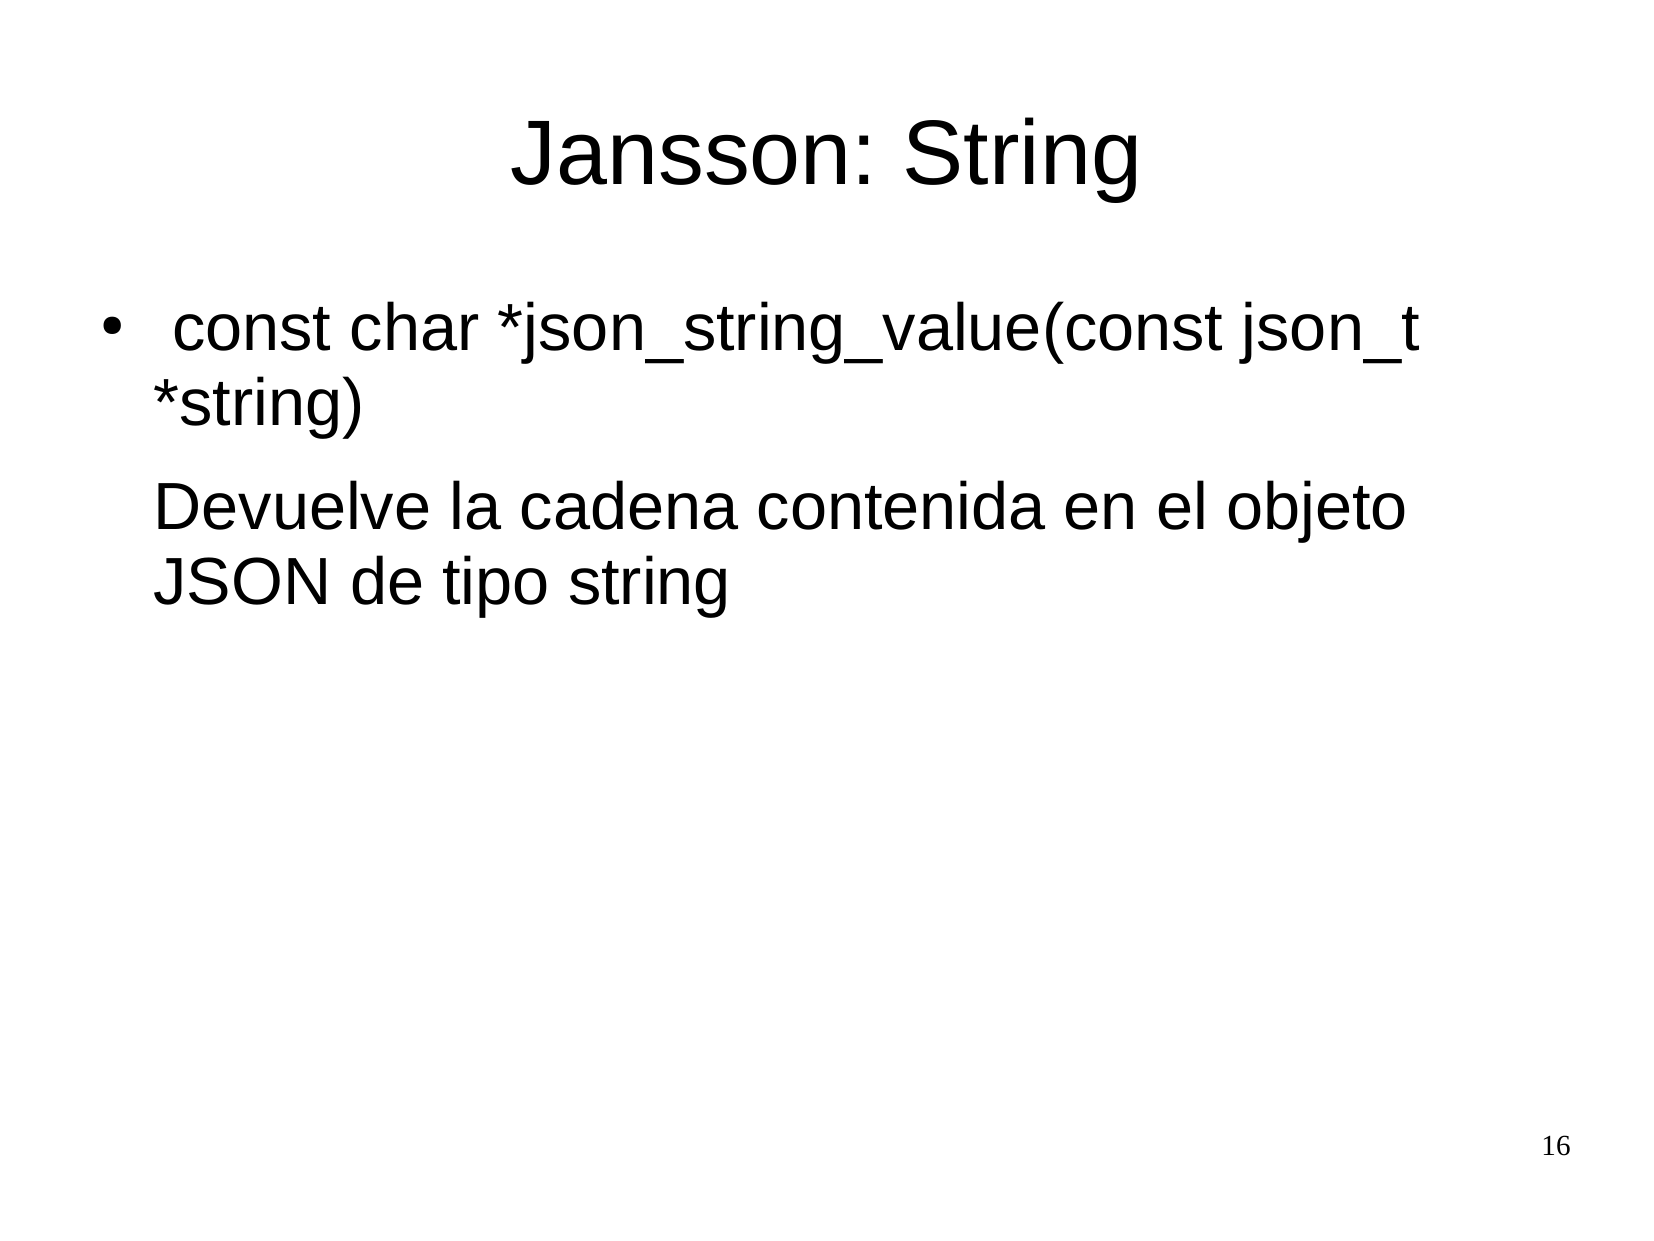

# Jansson: String
 const char *json_string_value(const json_t *string)
Devuelve la cadena contenida en el objeto JSON de tipo string
16